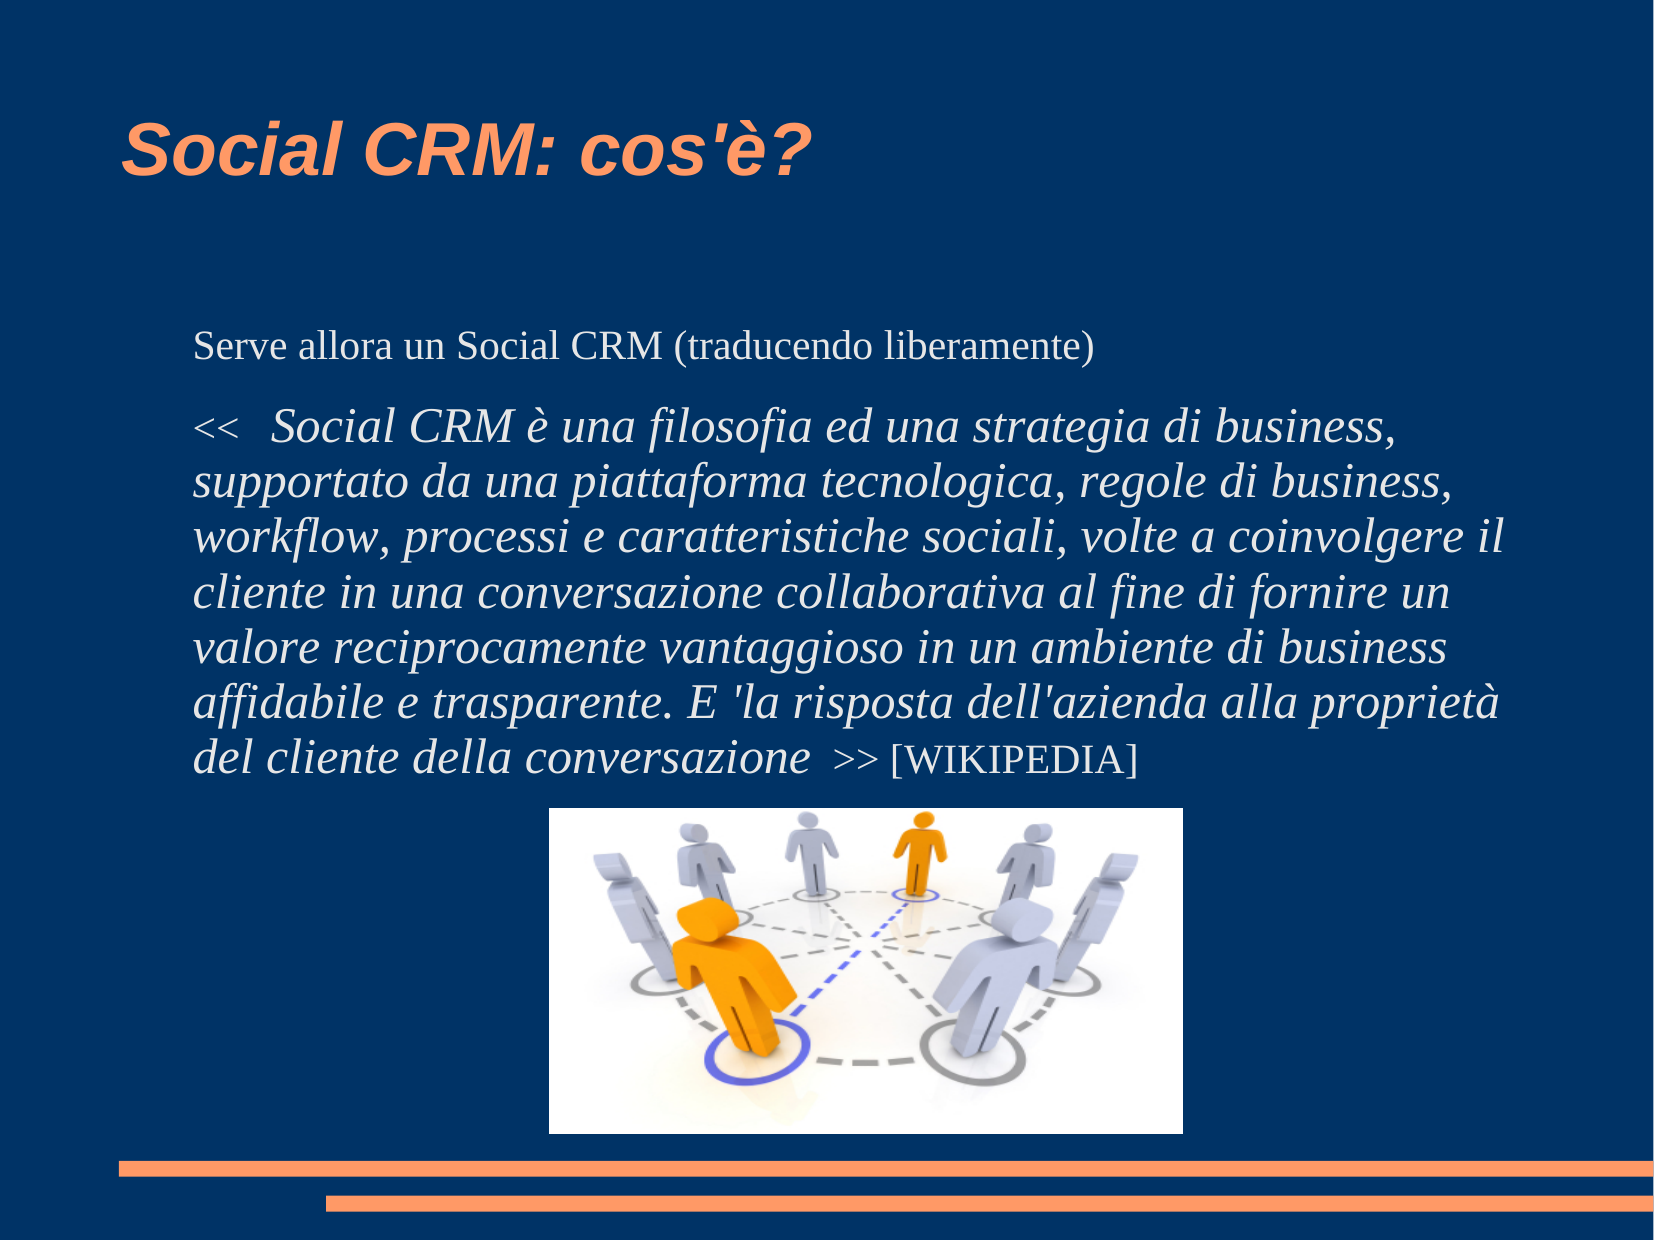

# Social CRM: cos'è?
Serve allora un Social CRM (traducendo liberamente)
<< Social CRM è una filosofia ed una strategia di business, supportato da una piattaforma tecnologica, regole di business, workflow, processi e caratteristiche sociali, volte a coinvolgere il cliente in una conversazione collaborativa al fine di fornire un valore reciprocamente vantaggioso in un ambiente di business affidabile e trasparente. E 'la risposta dell'azienda alla proprietà del cliente della conversazione >> [WIKIPEDIA]